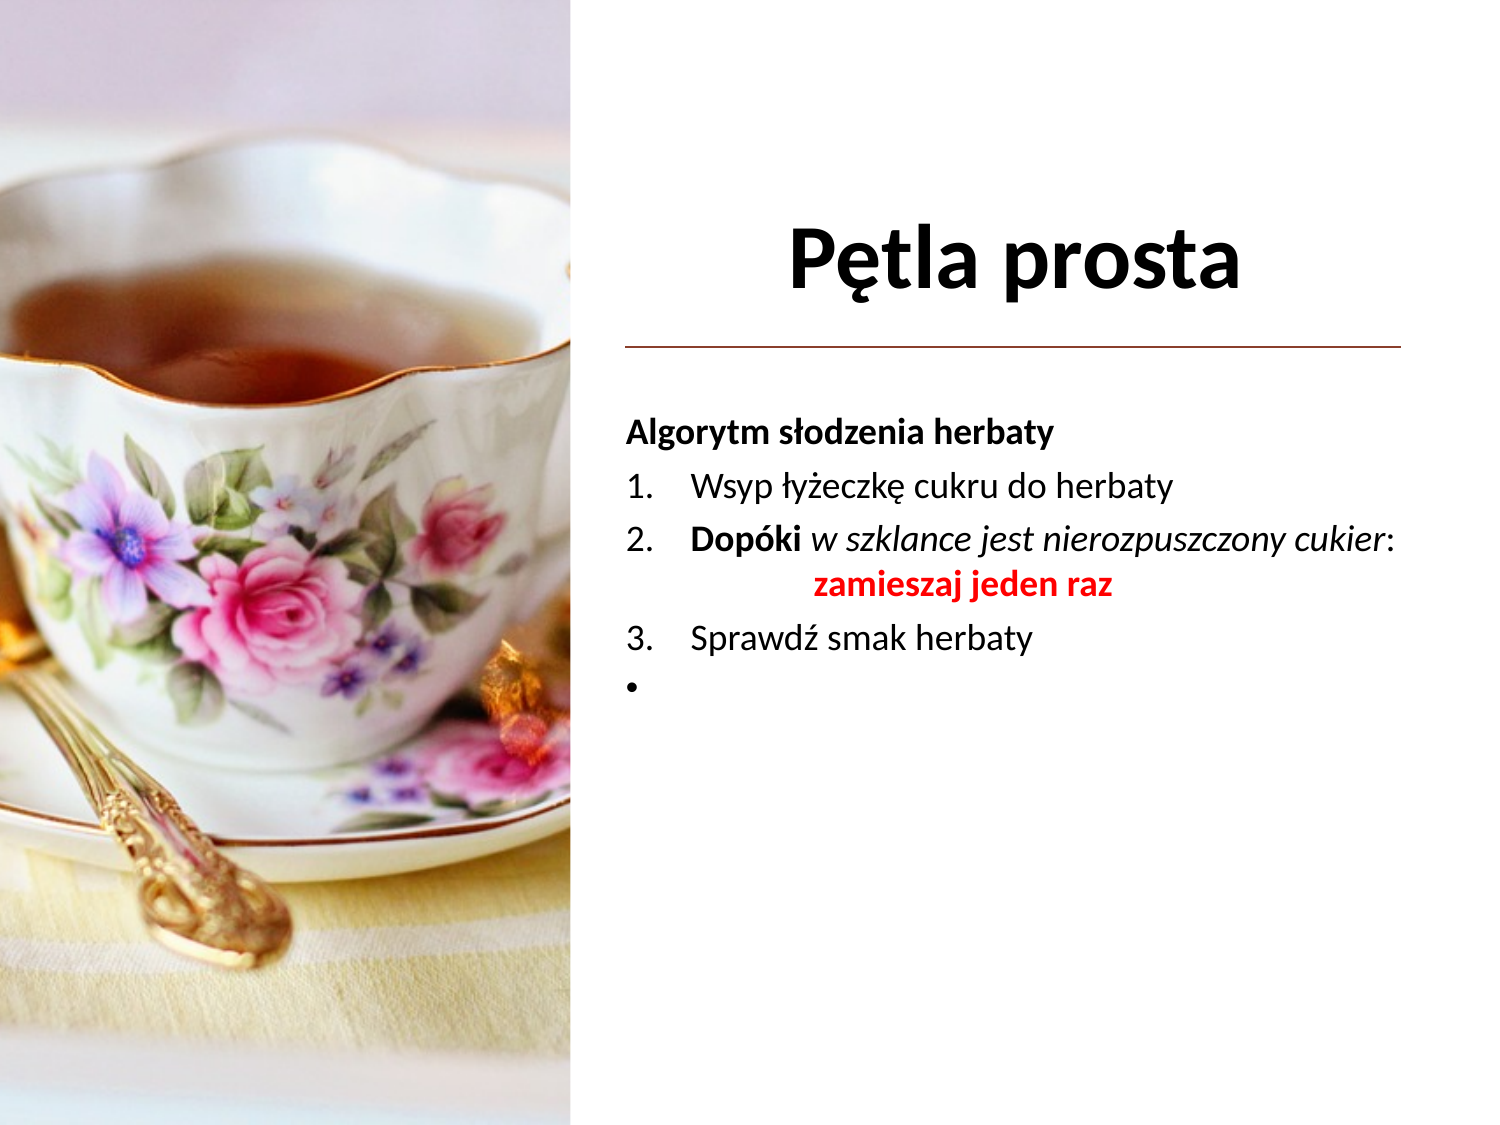

# Pętla prosta
Algorytm słodzenia herbaty
 Wsyp łyżeczkę cukru do herbaty
 Dopóki w szklance jest nierozpuszczony cukier: 	zamieszaj jeden raz
 Sprawdź smak herbaty